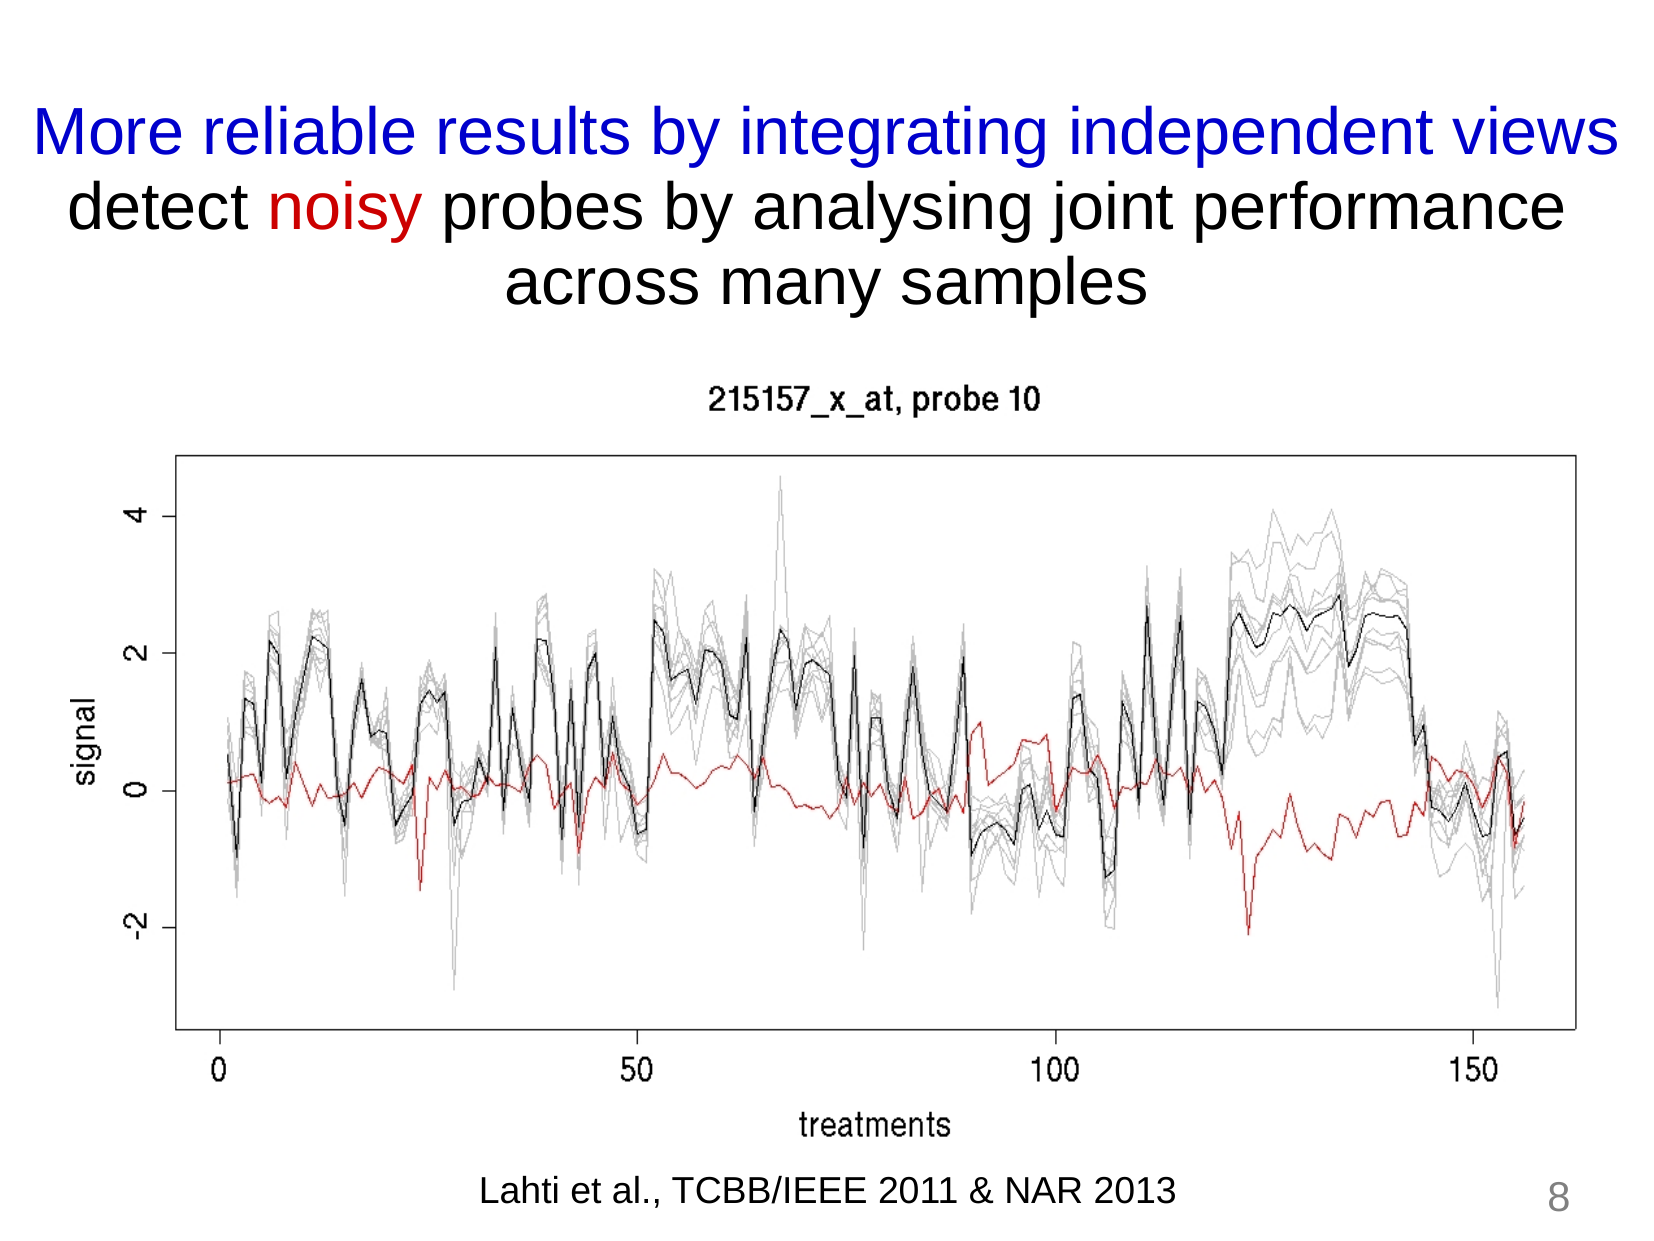

# More reliable results by integrating independent views detect noisy probes by analysing joint performance across many samples
Lahti et al., TCBB/IEEE 2011 & NAR 2013